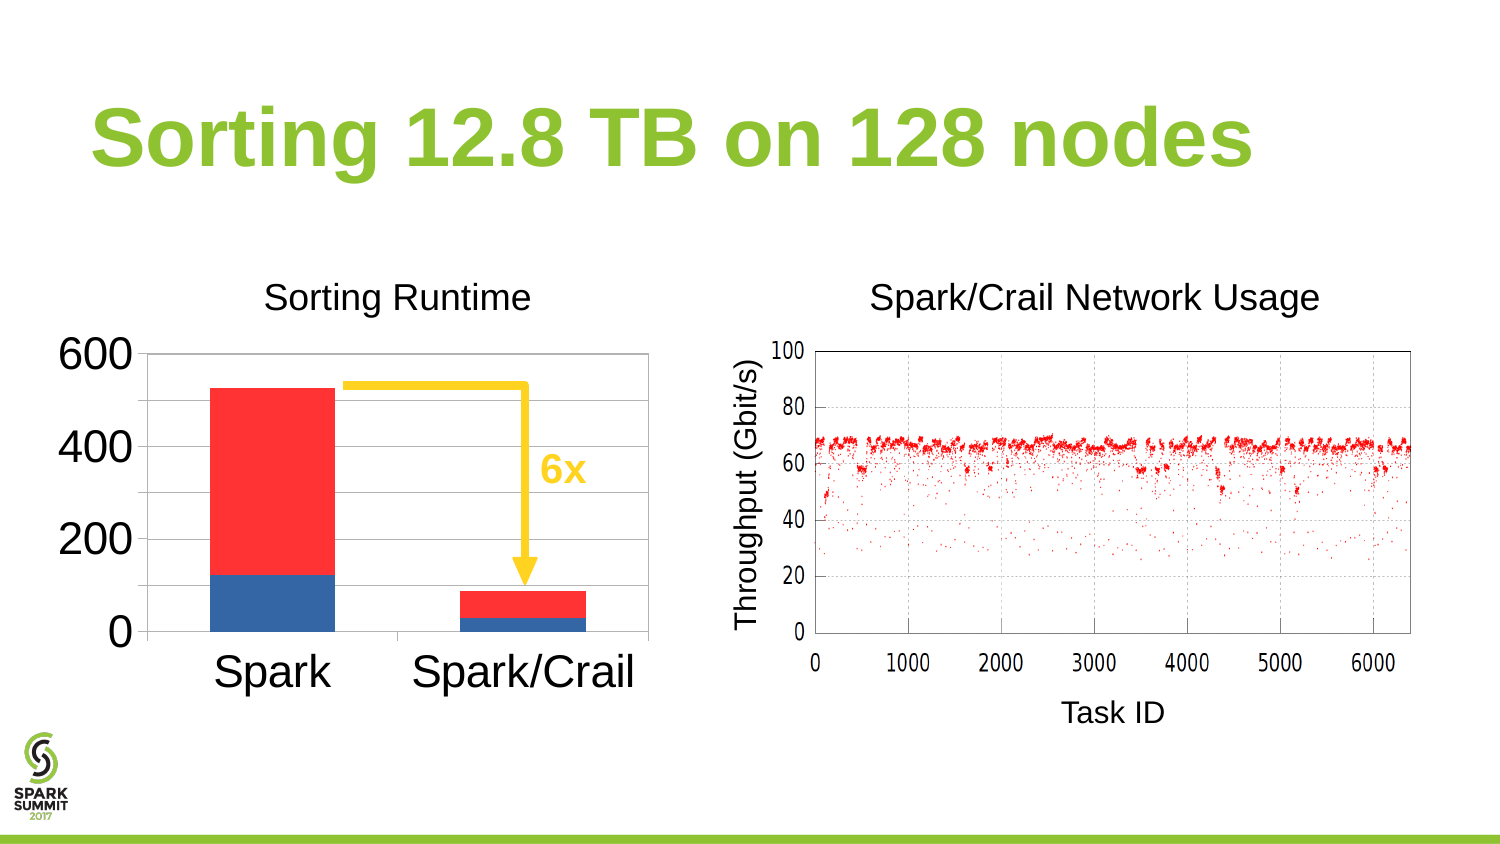

# Sorting 12.8 TB on 128 nodes
Sorting Runtime
Spark/Crail Network Usage
### Chart
| Category | map | reduce |
|---|---|---|
| Spark | 122.0 | 405.0 |
| Spark/Crail | 29.0 | 59.0 |
6x
Throughput (Gbit/s)
Task ID